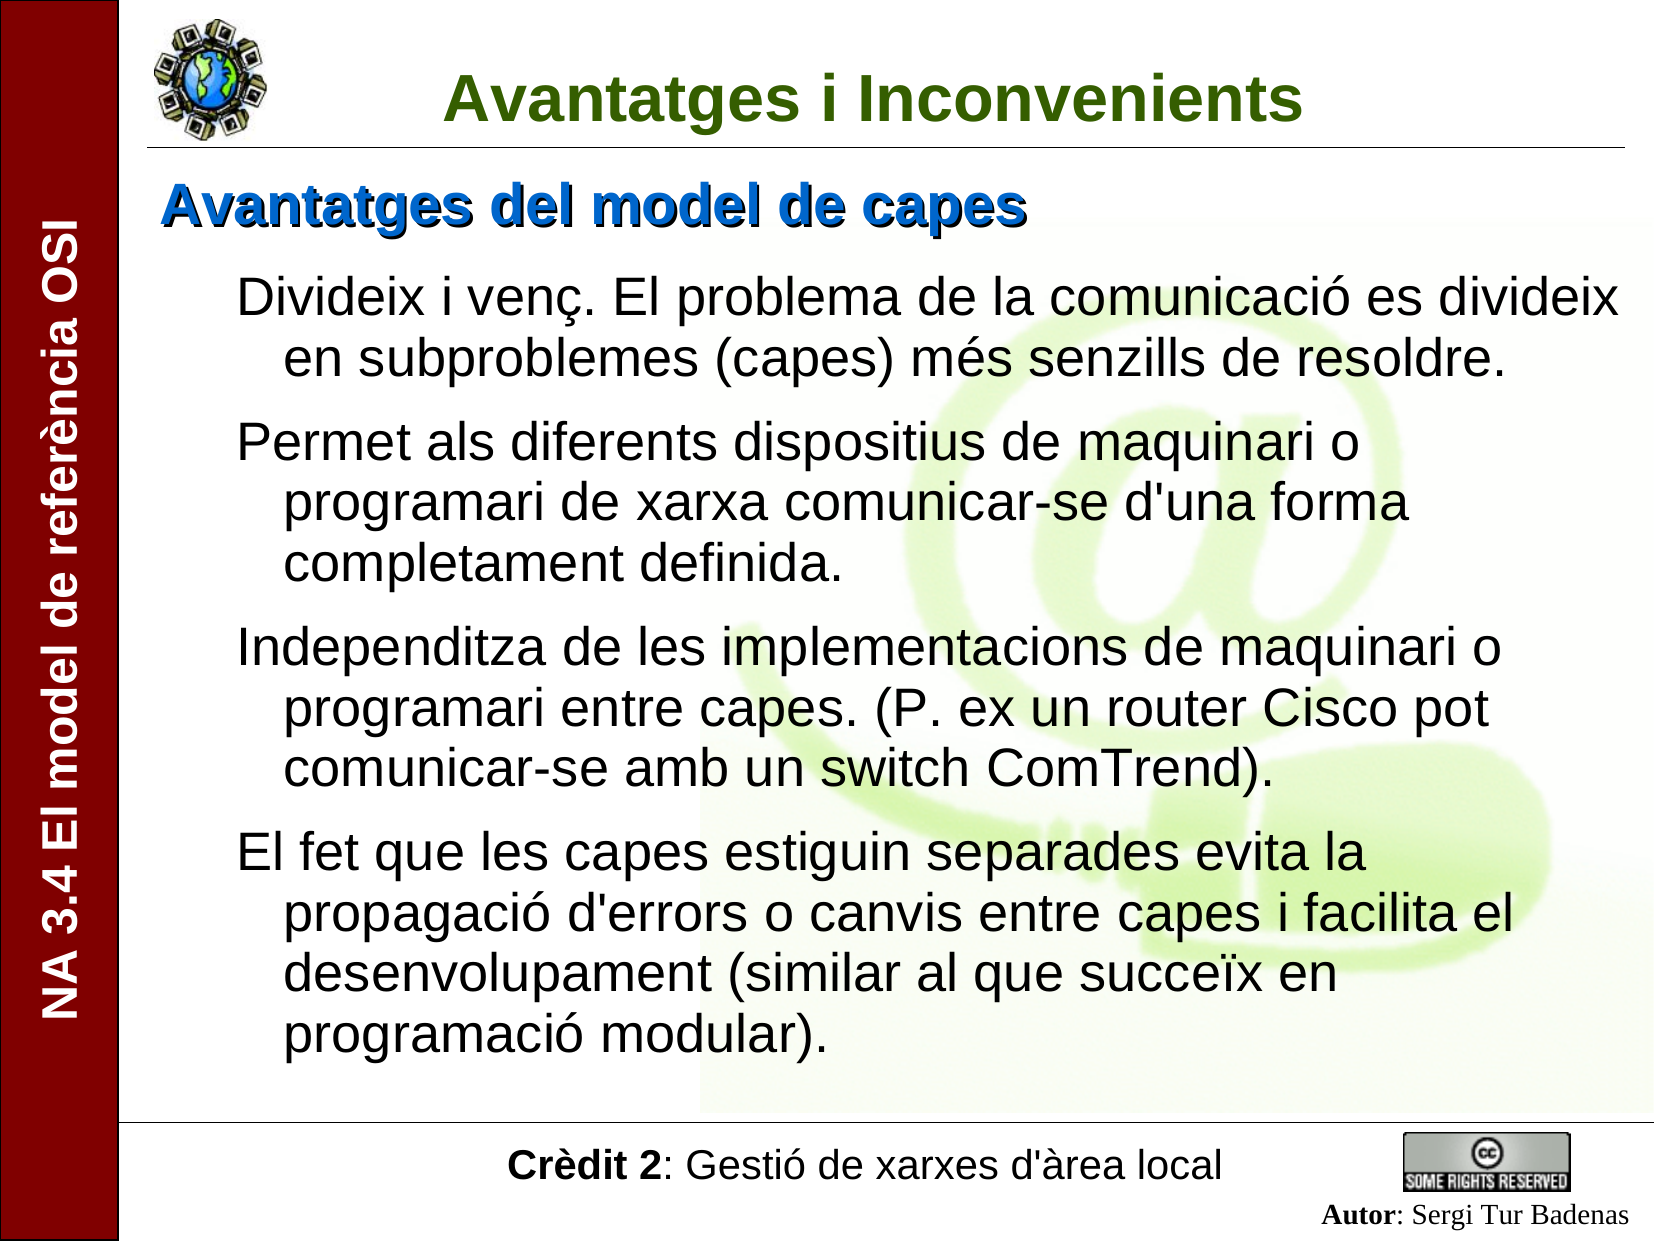

# Avantatges i Inconvenients
Avantatges del model de capes
Divideix i venç. El problema de la comunicació es divideix en subproblemes (capes) més senzills de resoldre.
Permet als diferents dispositius de maquinari o programari de xarxa comunicar-se d'una forma completament definida.
Independitza de les implementacions de maquinari o programari entre capes. (P. ex un router Cisco pot comunicar-se amb un switch ComTrend).
El fet que les capes estiguin separades evita la propagació d'errors o canvis entre capes i facilita el desenvolupament (similar al que succeïx en programació modular).